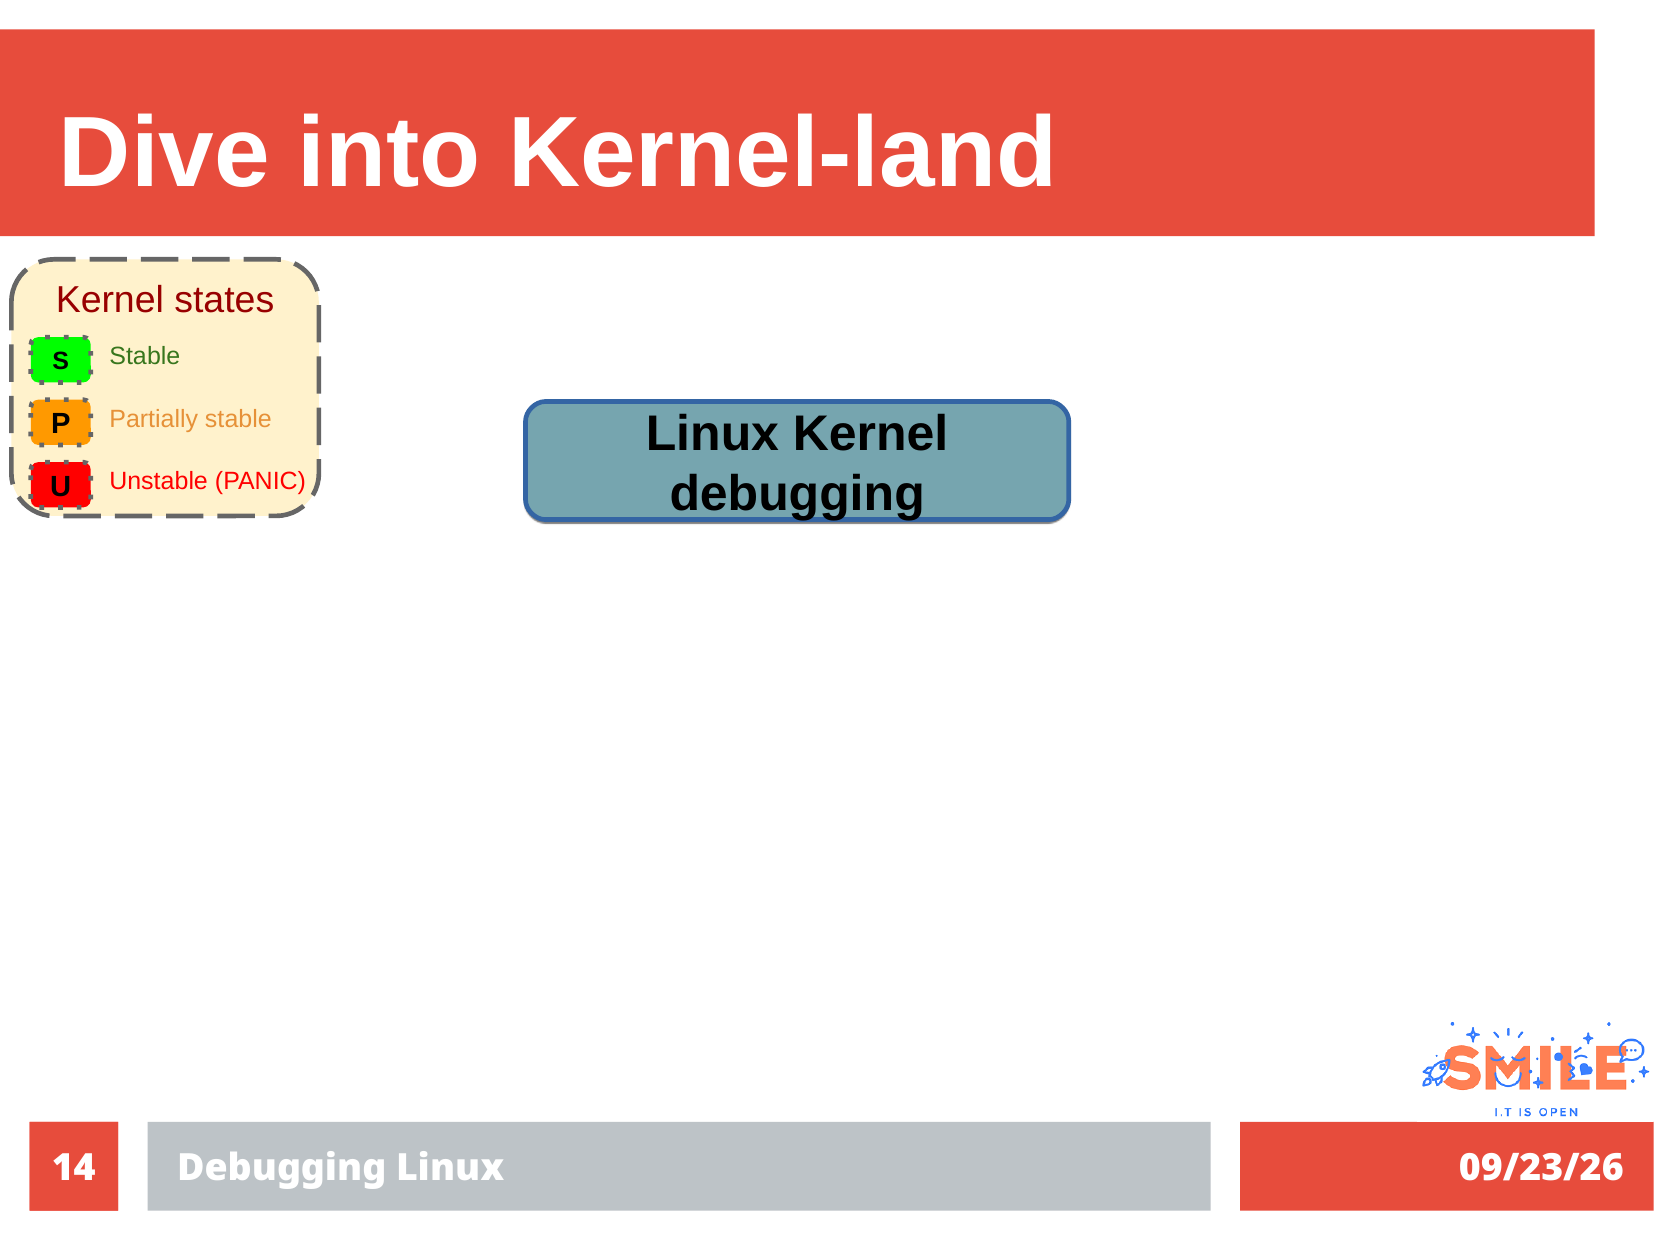

Dive into Kernel-land
Kernel states
Stable
S
Partially stable
P
Linux Kernel debugging
Unstable (PANIC)
U
14
Debugging Linux